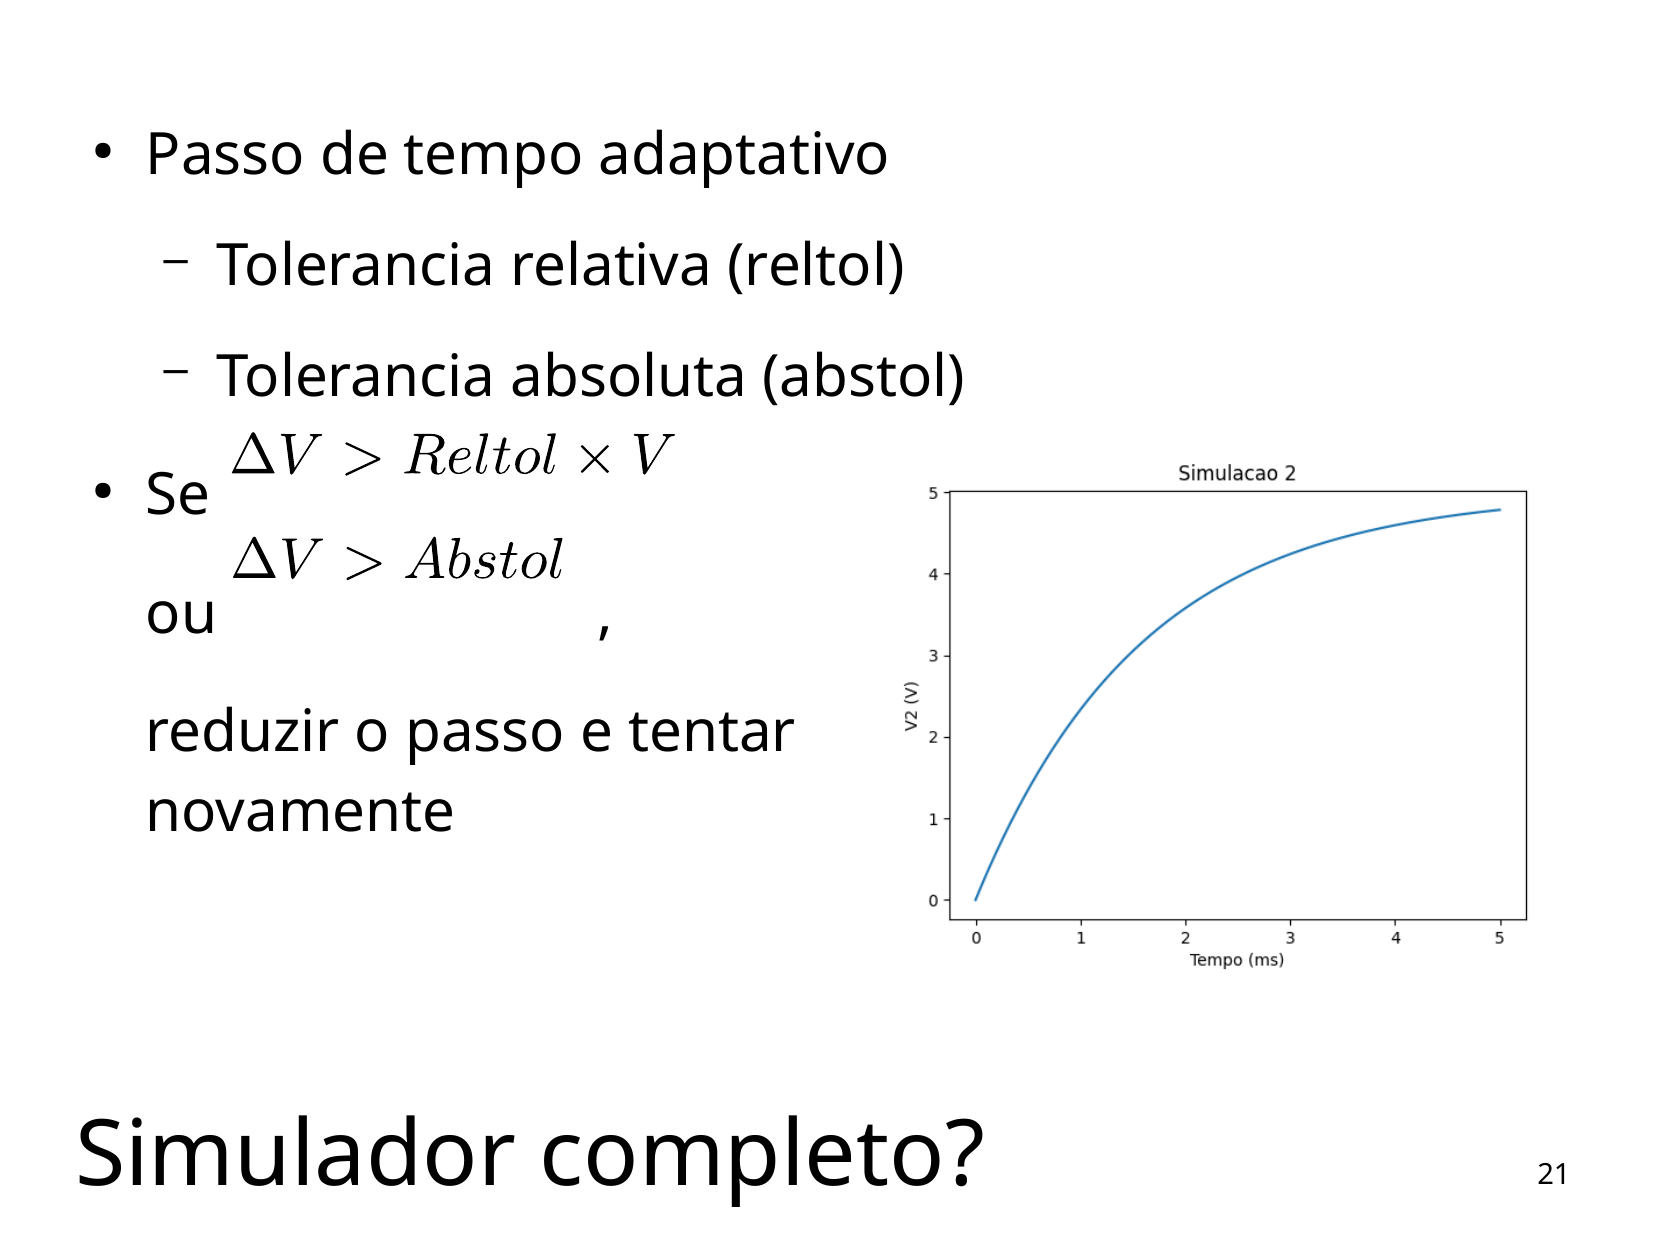

# Passo de tempo adaptativo
Tolerancia relativa (reltol)
Tolerancia absoluta (abstol)
Se
ou ,
reduzir o passo e tentar novamente
Simulador completo?
21